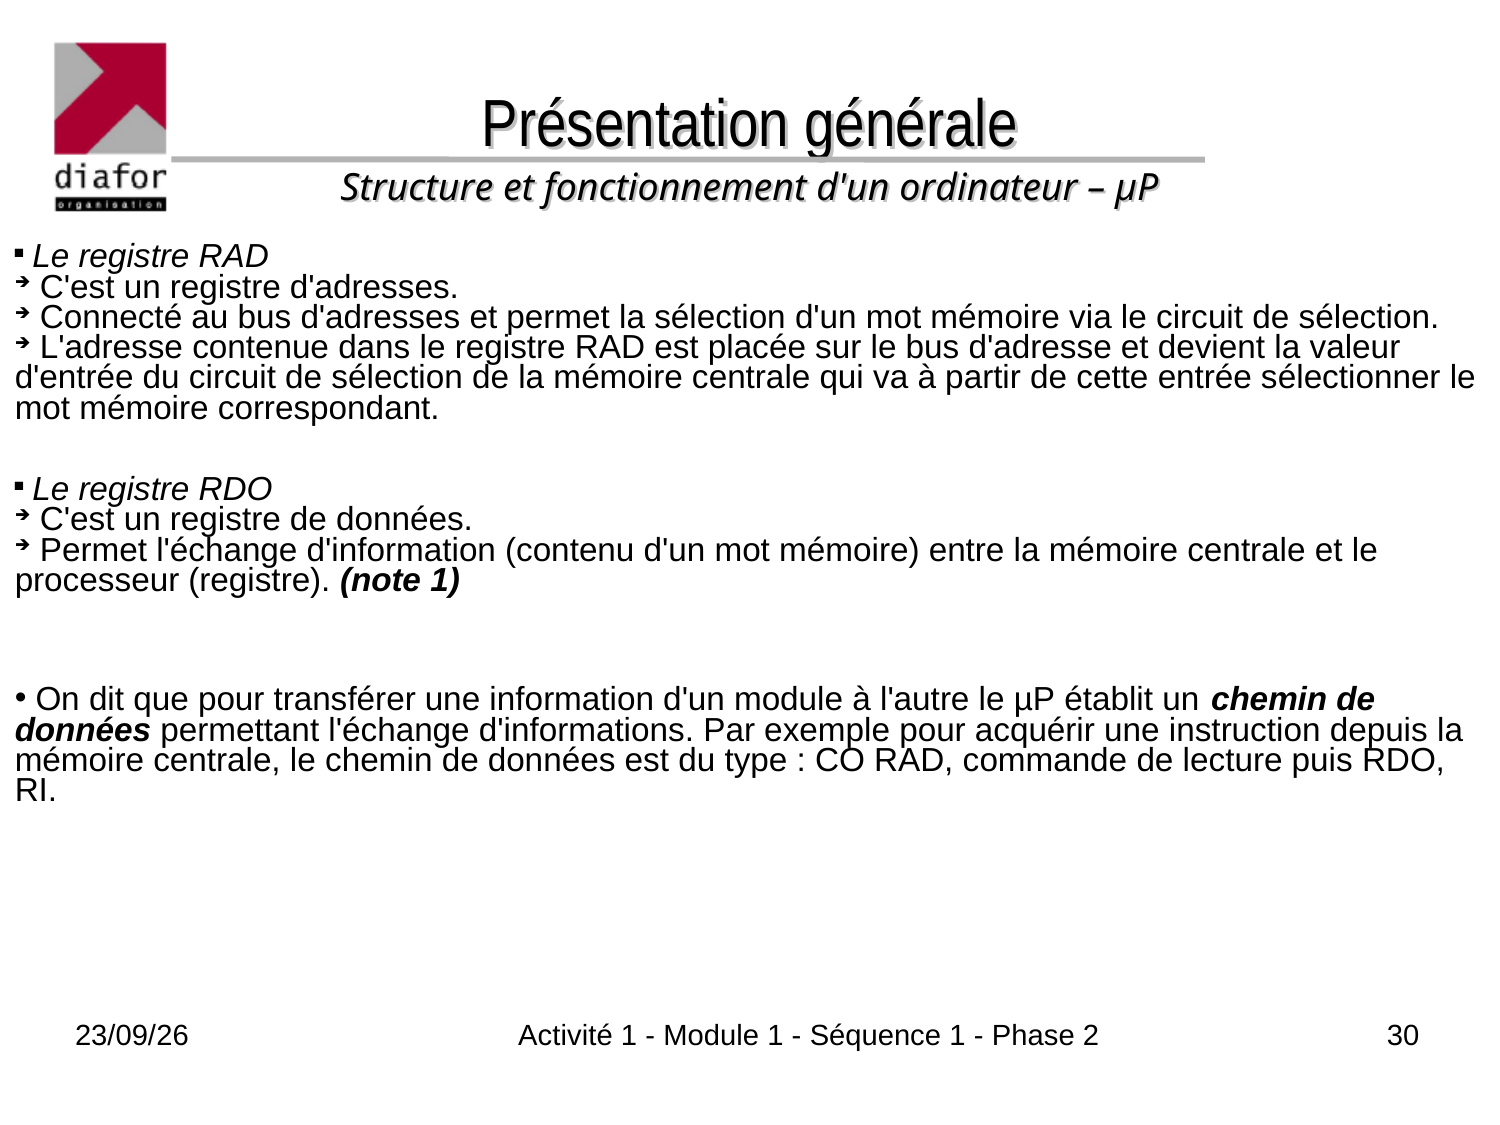

# Présentation générale Structure et fonctionnement d'un ordinateur – µP
 Le registre RAD
 C'est un registre d'adresses.
 Connecté au bus d'adresses et permet la sélection d'un mot mémoire via le circuit de sélection.
 L'adresse contenue dans le registre RAD est placée sur le bus d'adresse et devient la valeur d'entrée du circuit de sélection de la mémoire centrale qui va à partir de cette entrée sélectionner le mot mémoire correspondant.
 Le registre RDO
 C'est un registre de données.
 Permet l'échange d'information (contenu d'un mot mémoire) entre la mémoire centrale et le processeur (registre). (note 1)
 On dit que pour transférer une information d'un module à l'autre le µP établit un chemin de données permettant l'échange d'informations. Par exemple pour acquérir une instruction depuis la mémoire centrale, le chemin de données est du type : CO RAD, commande de lecture puis RDO, RI.
Activité 1 - Module 1 - Séquence 1 - Phase 2
30